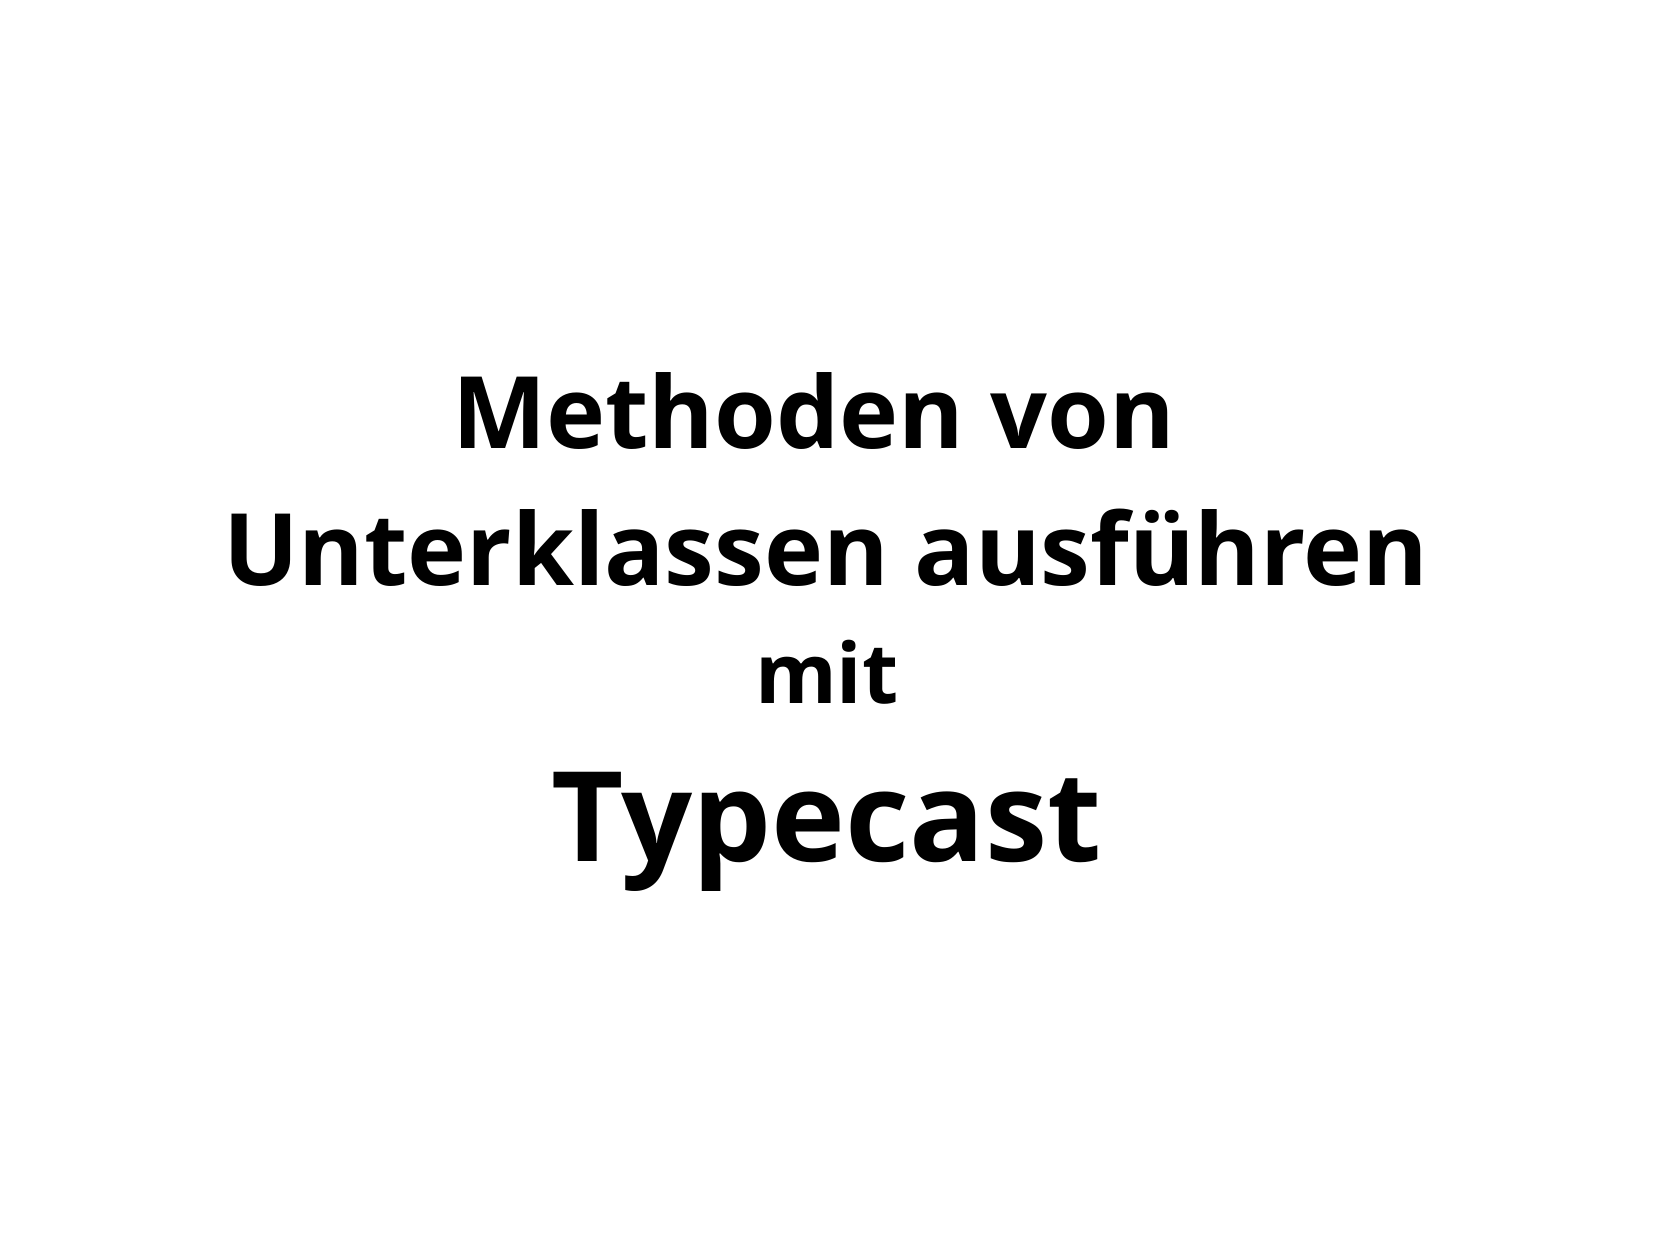

# Methoden von
Unterklassen ausführen
mit
Typecast